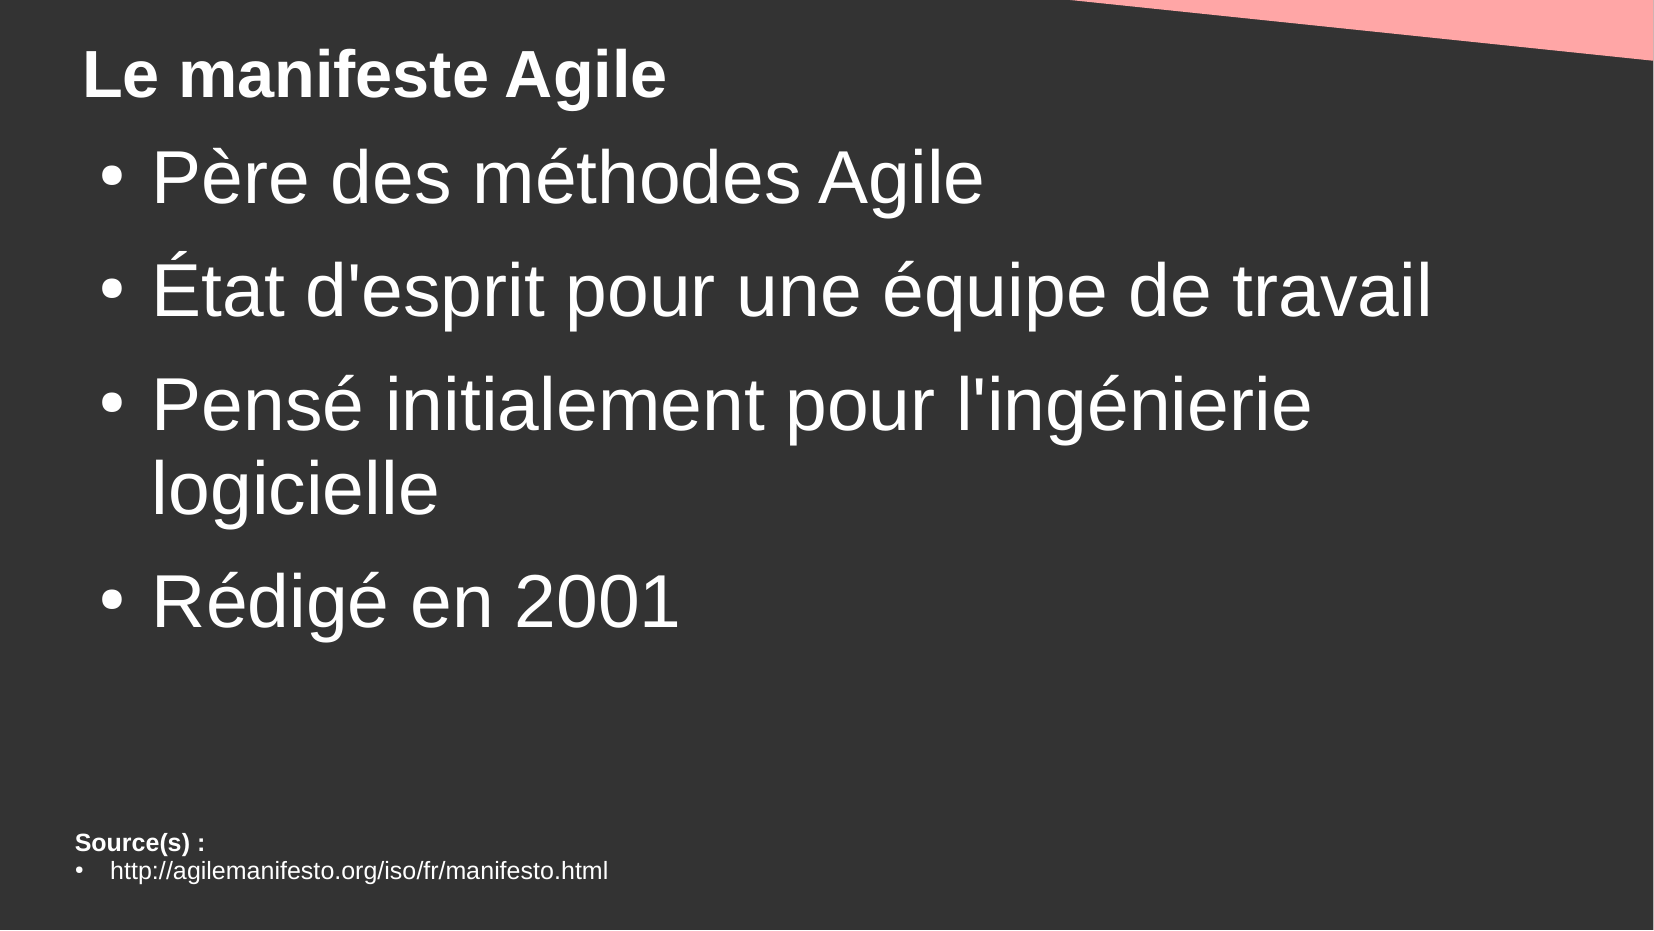

# Le manifeste Agile
Père des méthodes Agile
État d'esprit pour une équipe de travail
Pensé initialement pour l'ingénierie logicielle
Rédigé en 2001
Source(s) :
http://agilemanifesto.org/iso/fr/manifesto.html